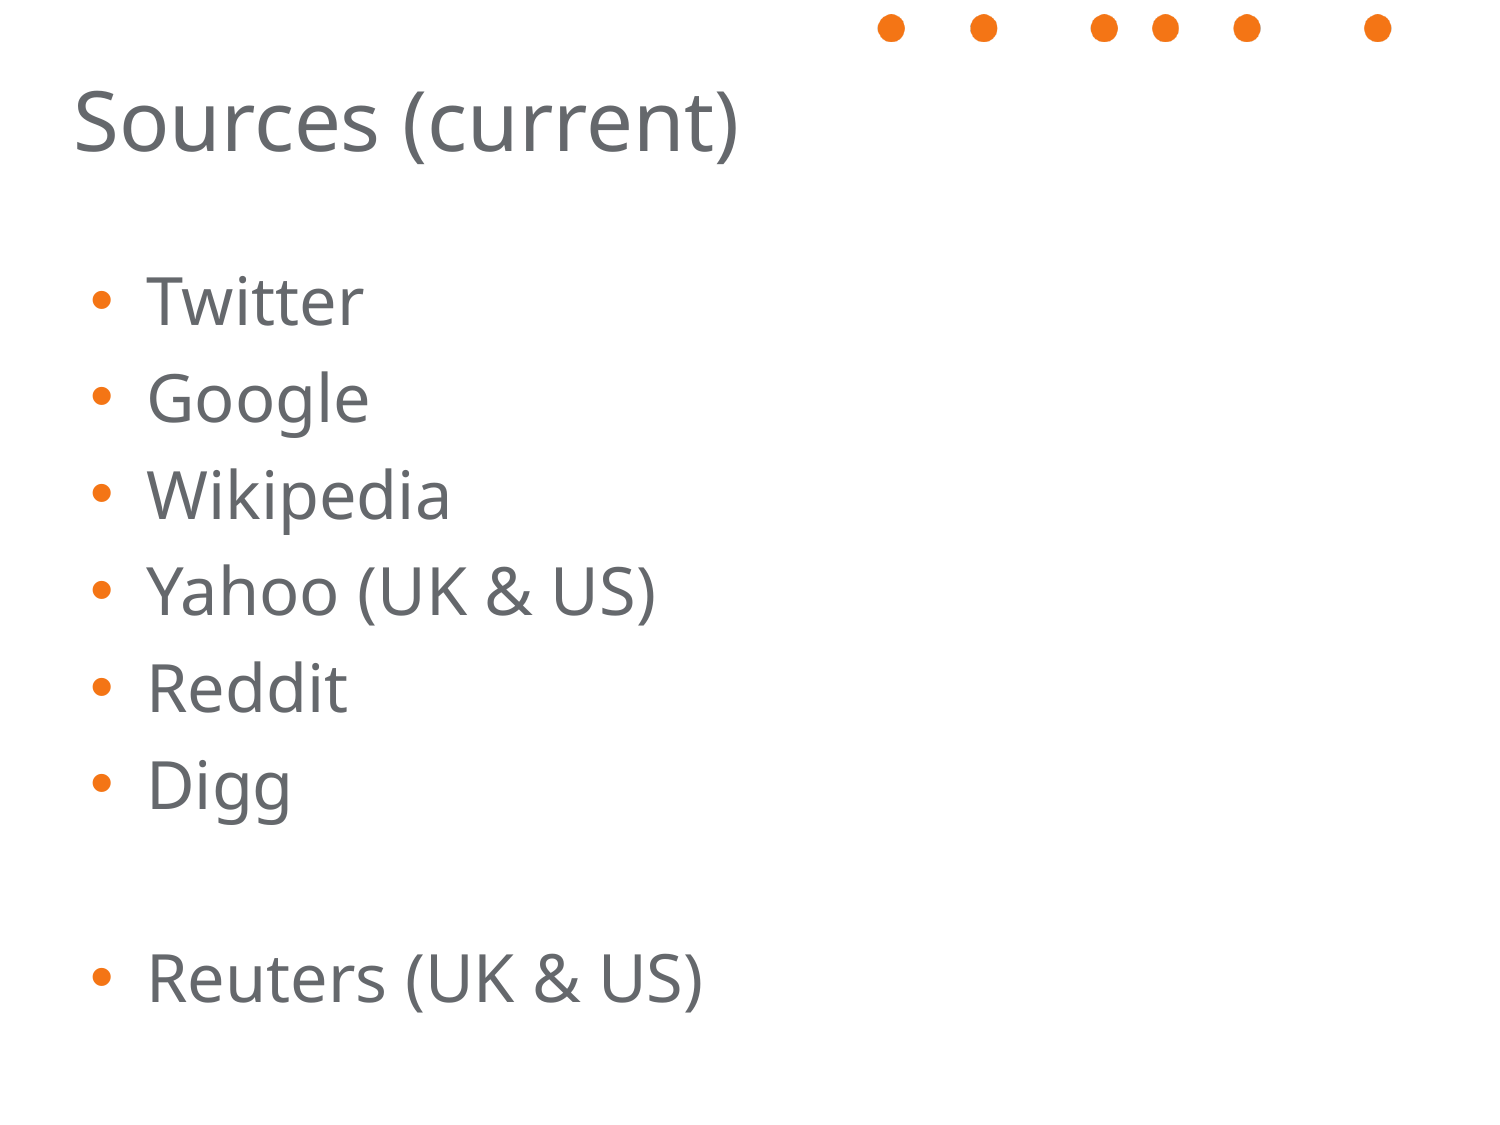

# Sources (current)
Twitter
Google
Wikipedia
Yahoo (UK & US)
Reddit
Digg
Reuters (UK & US)